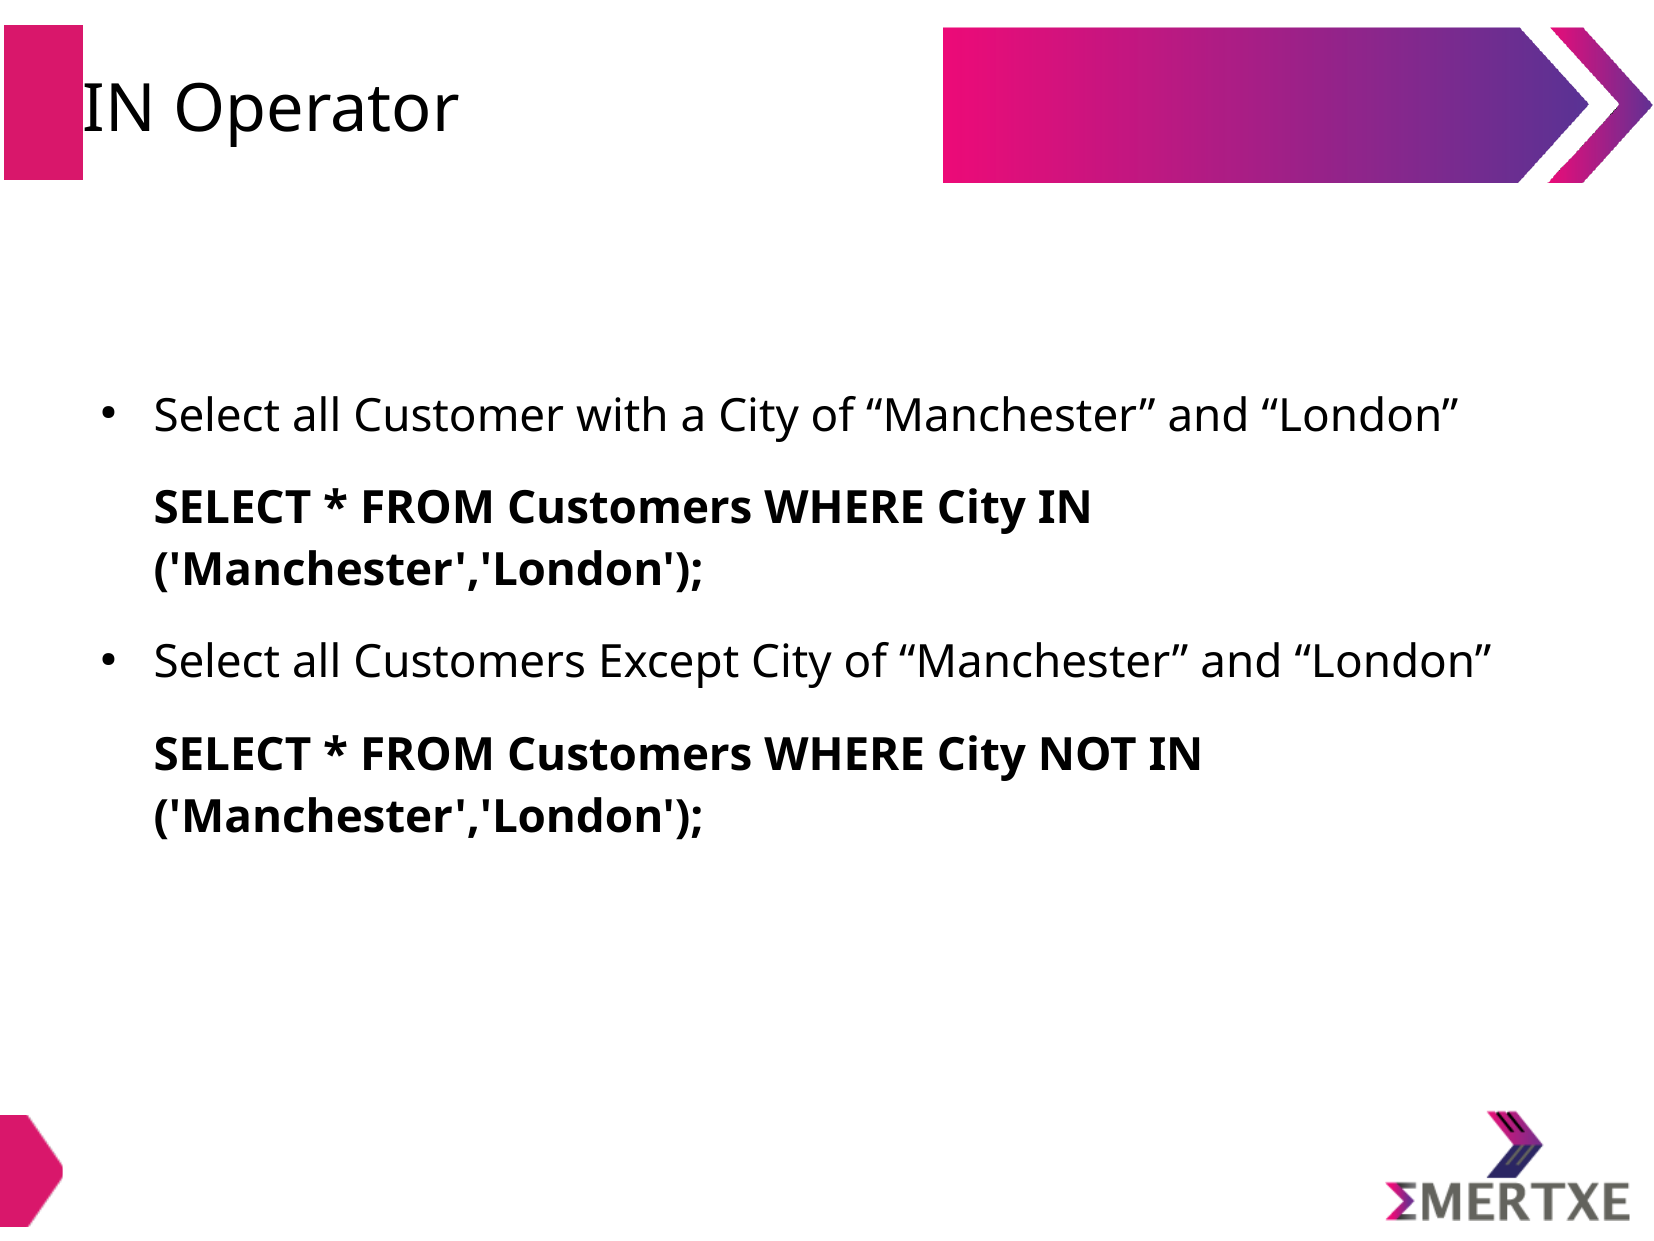

# IN Operator
Select all Customer with a City of “Manchester” and “London”
SELECT * FROM Customers WHERE City IN ('Manchester','London');
Select all Customers Except City of “Manchester” and “London”
SELECT * FROM Customers WHERE City NOT IN ('Manchester','London');